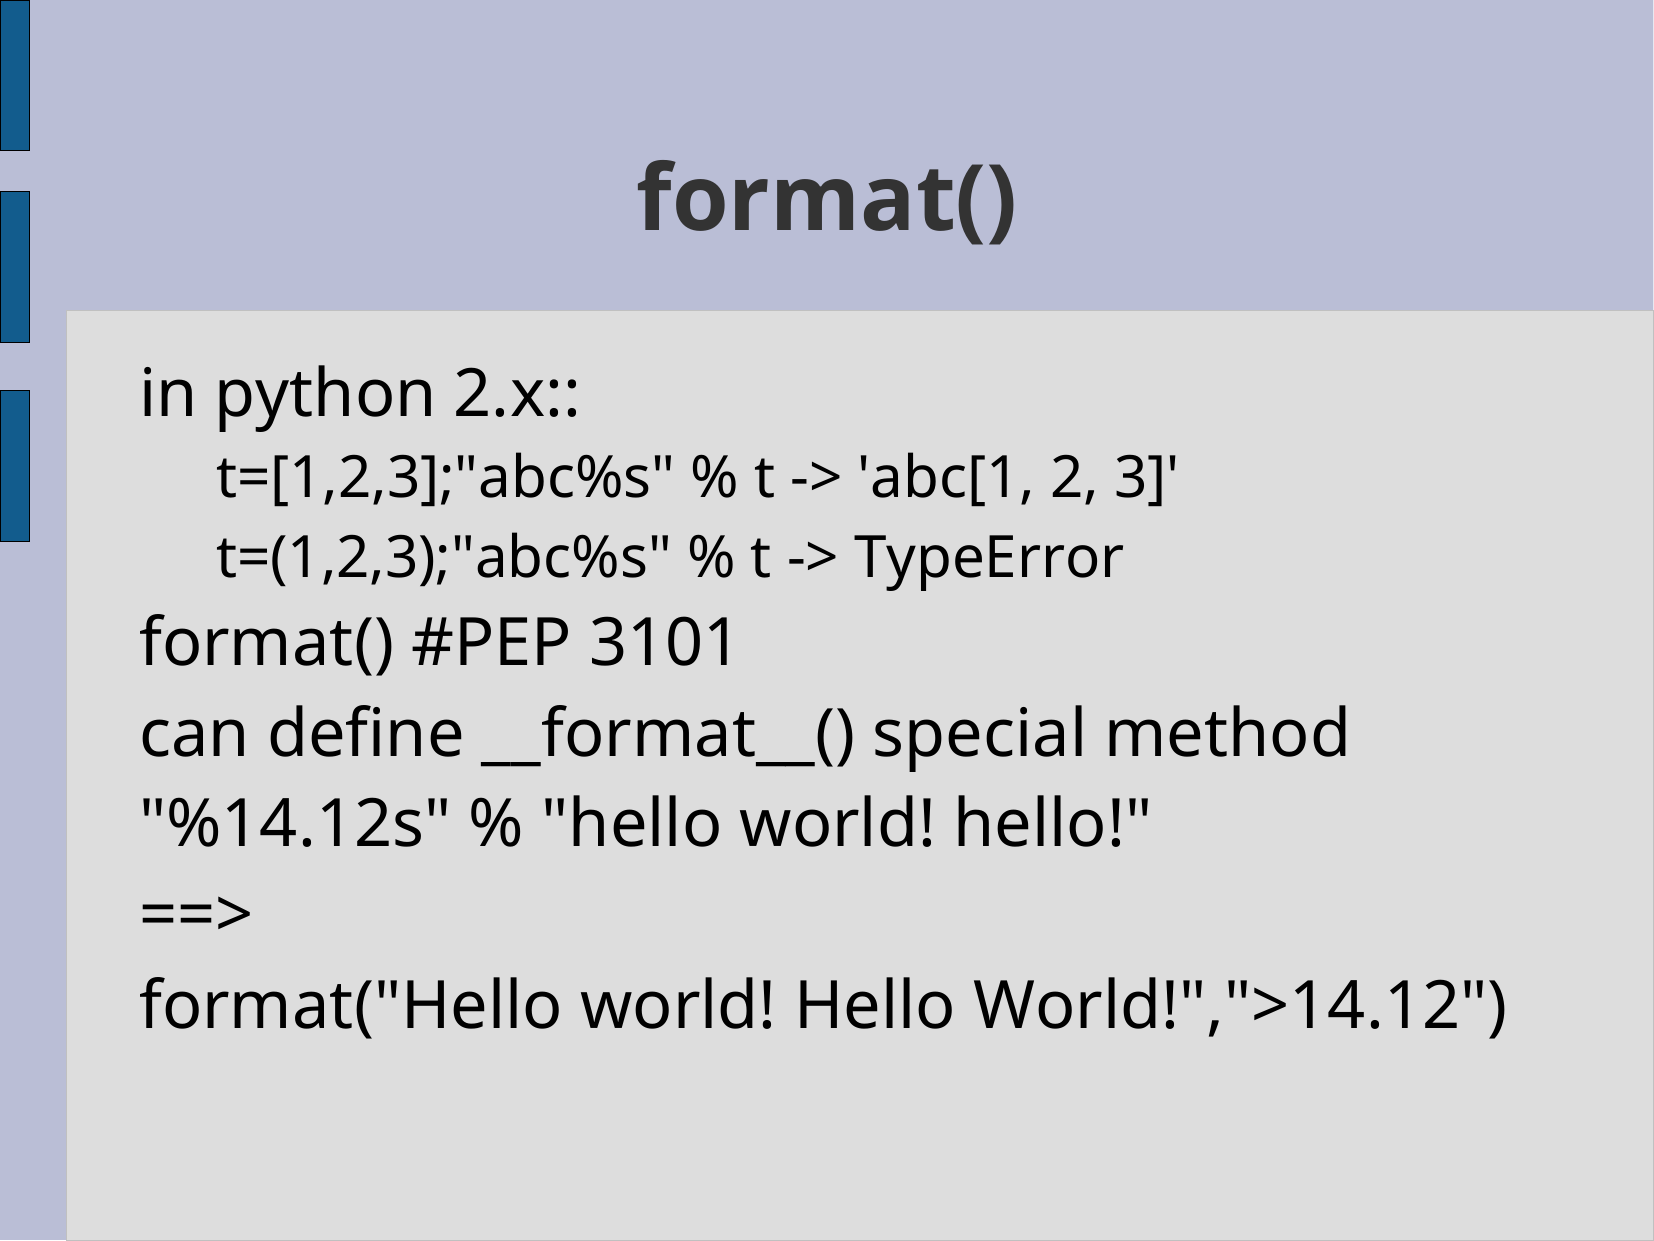

# format()
in python 2.x::
t=[1,2,3];"abc%s" % t -> 'abc[1, 2, 3]'
t=(1,2,3);"abc%s" % t -> TypeError
format() #PEP 3101
can define __format__() special method
"%14.12s" % "hello world! hello!"
==>
format("Hello world! Hello World!",">14.12")